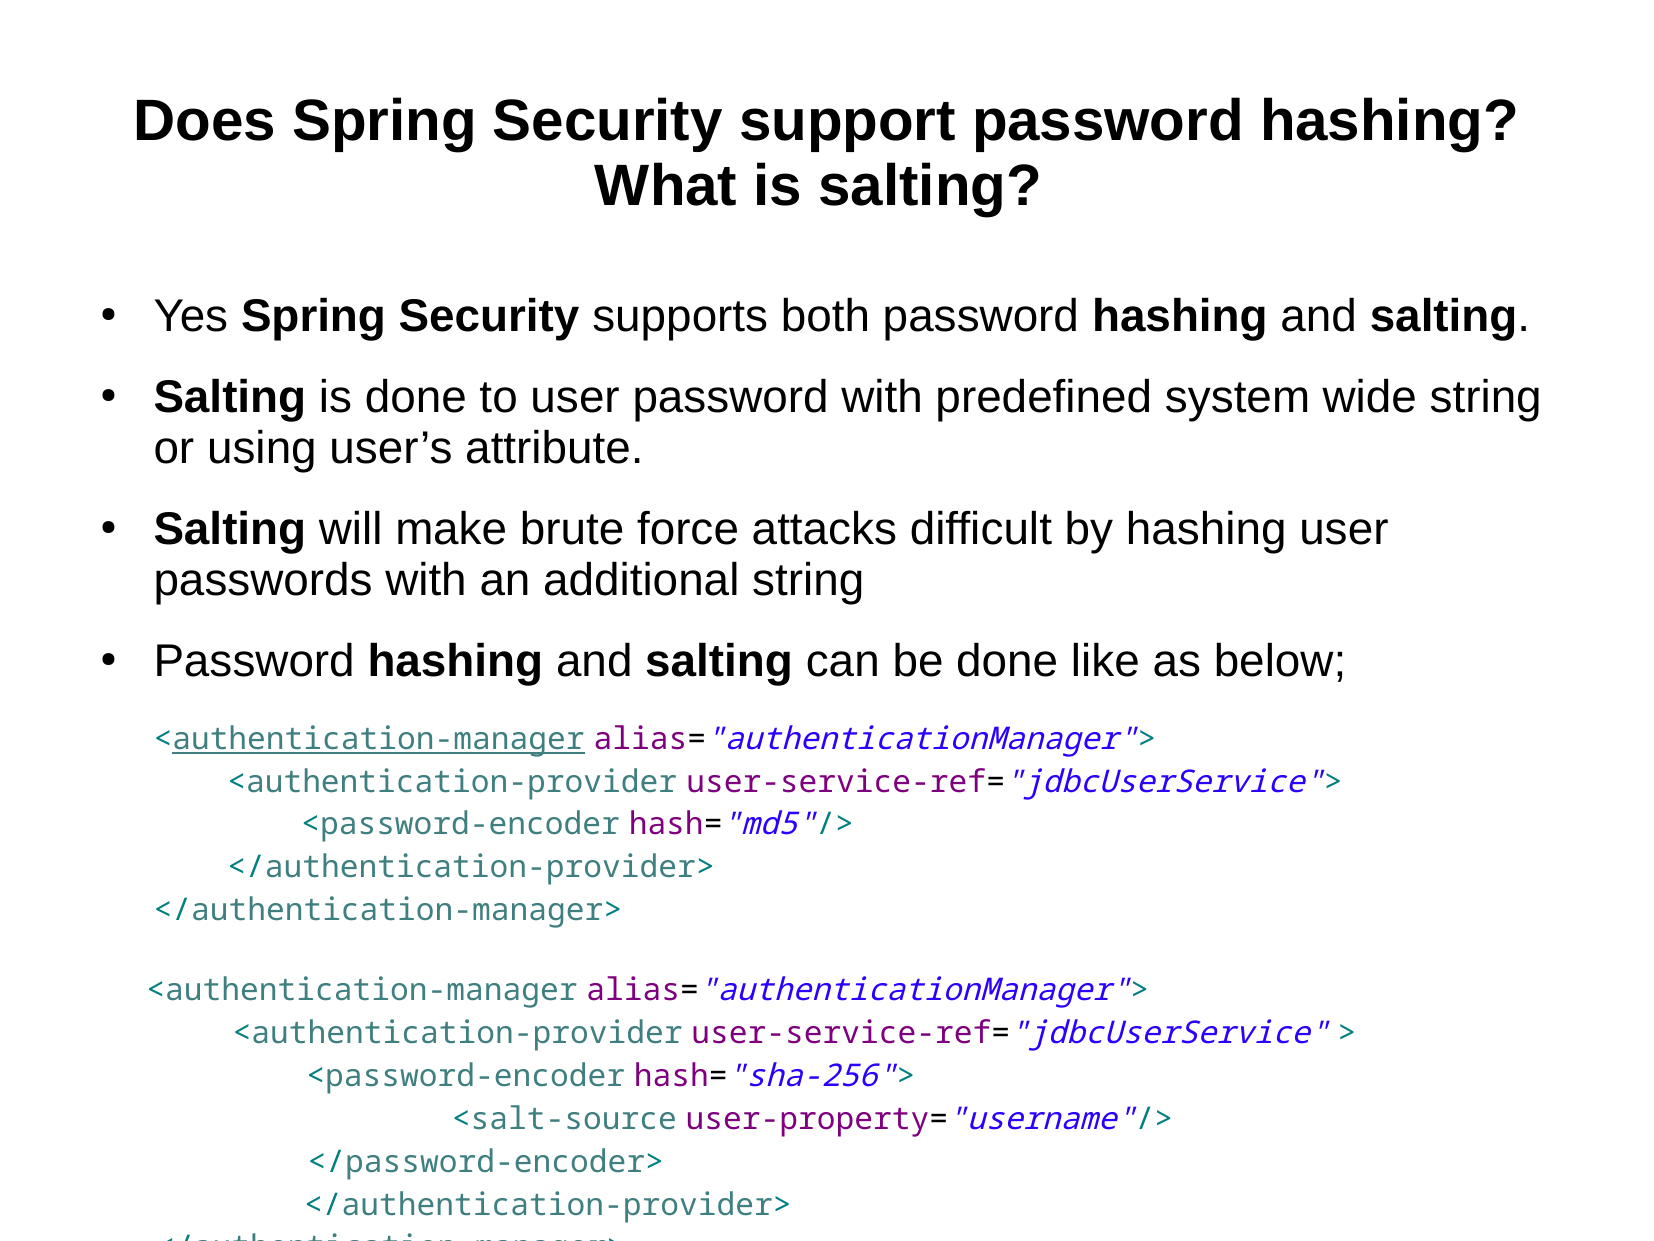

# Does Spring Security support password hashing? What is salting?
Yes Spring Security supports both password hashing and salting.
Salting is done to user password with predefined system wide string or using user’s attribute.
Salting will make brute force attacks difficult by hashing user passwords with an additional string
Password hashing and salting can be done like as below;
<authentication-manager alias="authenticationManager">
	<authentication-provider user-service-ref="jdbcUserService">
		<password-encoder hash="md5"/>
	</authentication-provider>
</authentication-manager>
 <authentication-manager alias="authenticationManager">
 <authentication-provider user-service-ref="jdbcUserService" >
 	 <password-encoder hash="sha-256">
 		<salt-source user-property="username"/>
 </password-encoder>
 		</authentication-provider>
	</authentication-manager>